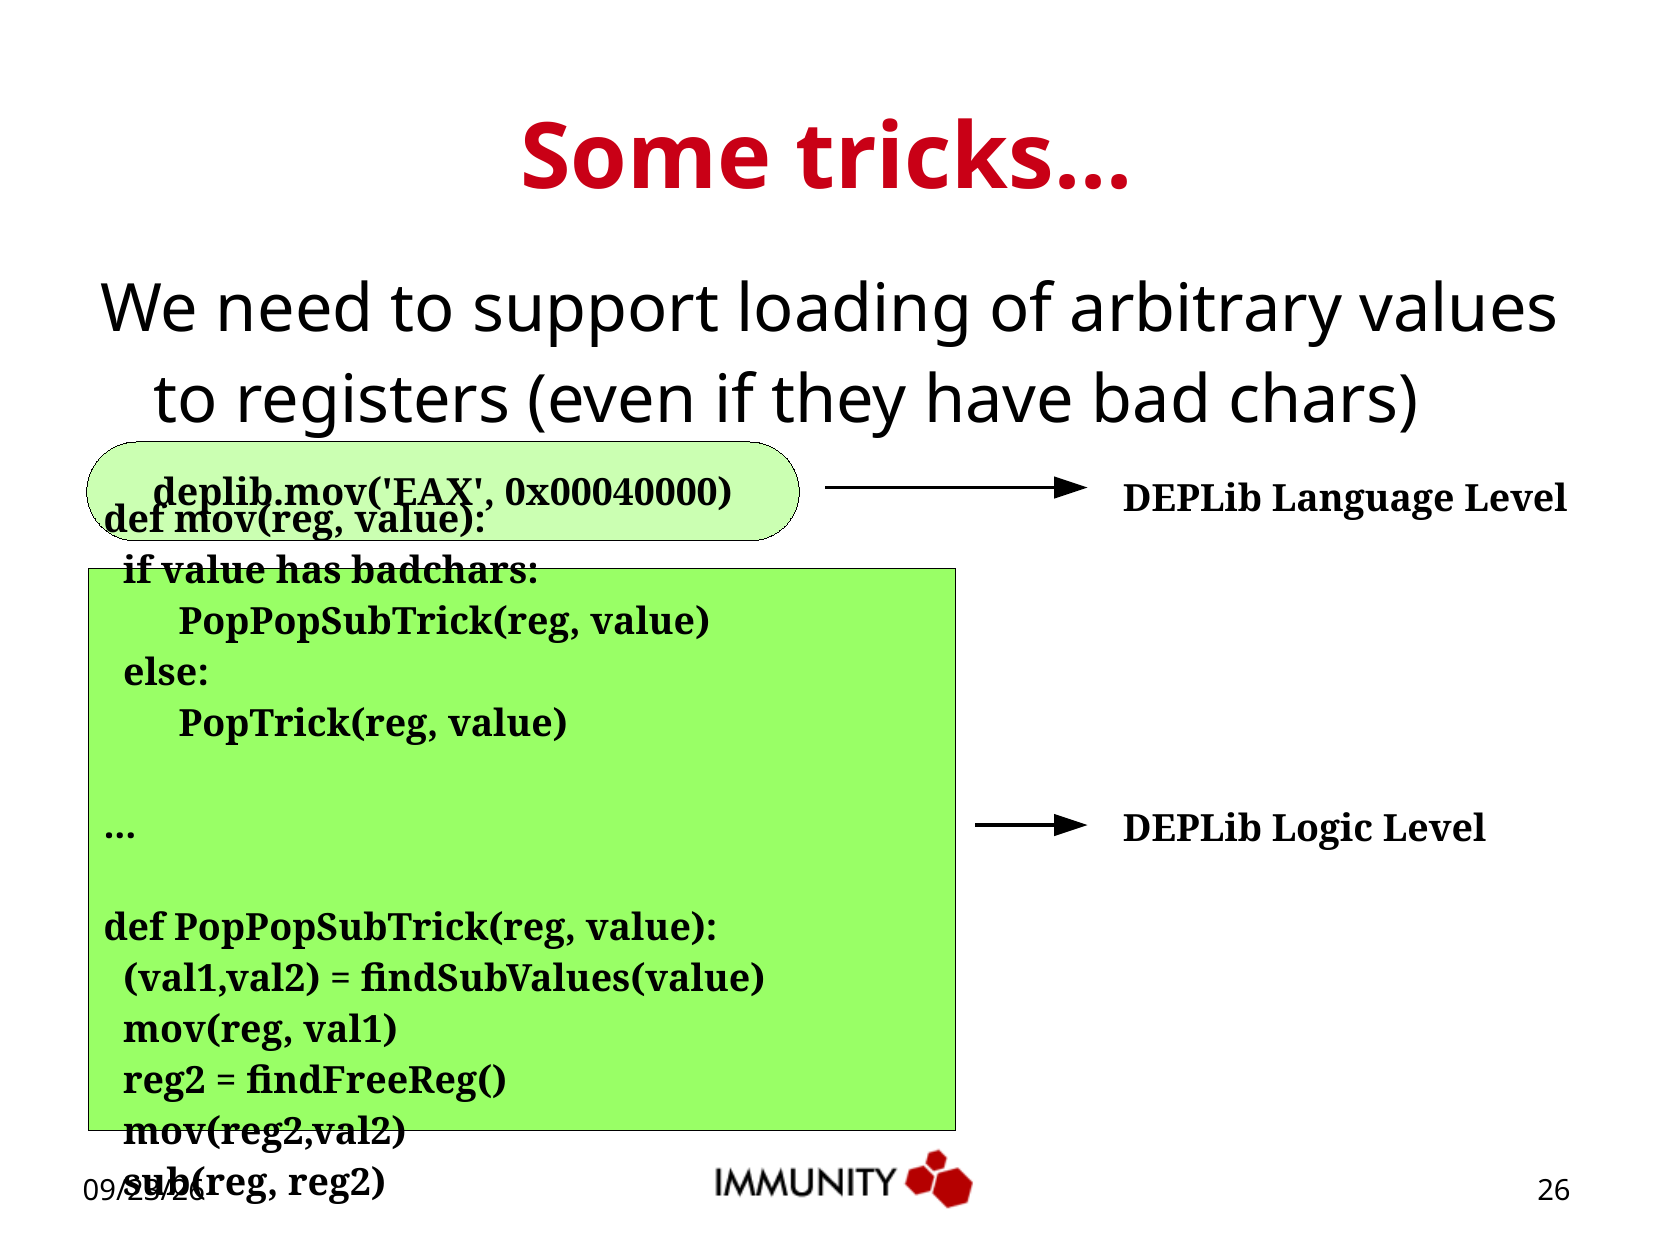

# Some tricks...
We need to support loading of arbitrary values to registers (even if they have bad chars)
deplib.mov('EAX', 0x00040000)
DEPLib Language Level
def mov(reg, value):
 if value has badchars:
	PopPopSubTrick(reg, value)
 else:
	PopTrick(reg, value)
...
def PopPopSubTrick(reg, value):
 (val1,val2) = findSubValues(value)
 mov(reg, val1)
 reg2 = findFreeReg()
 mov(reg2,val2)
 sub(reg, reg2)
DEPLib Logic Level
26